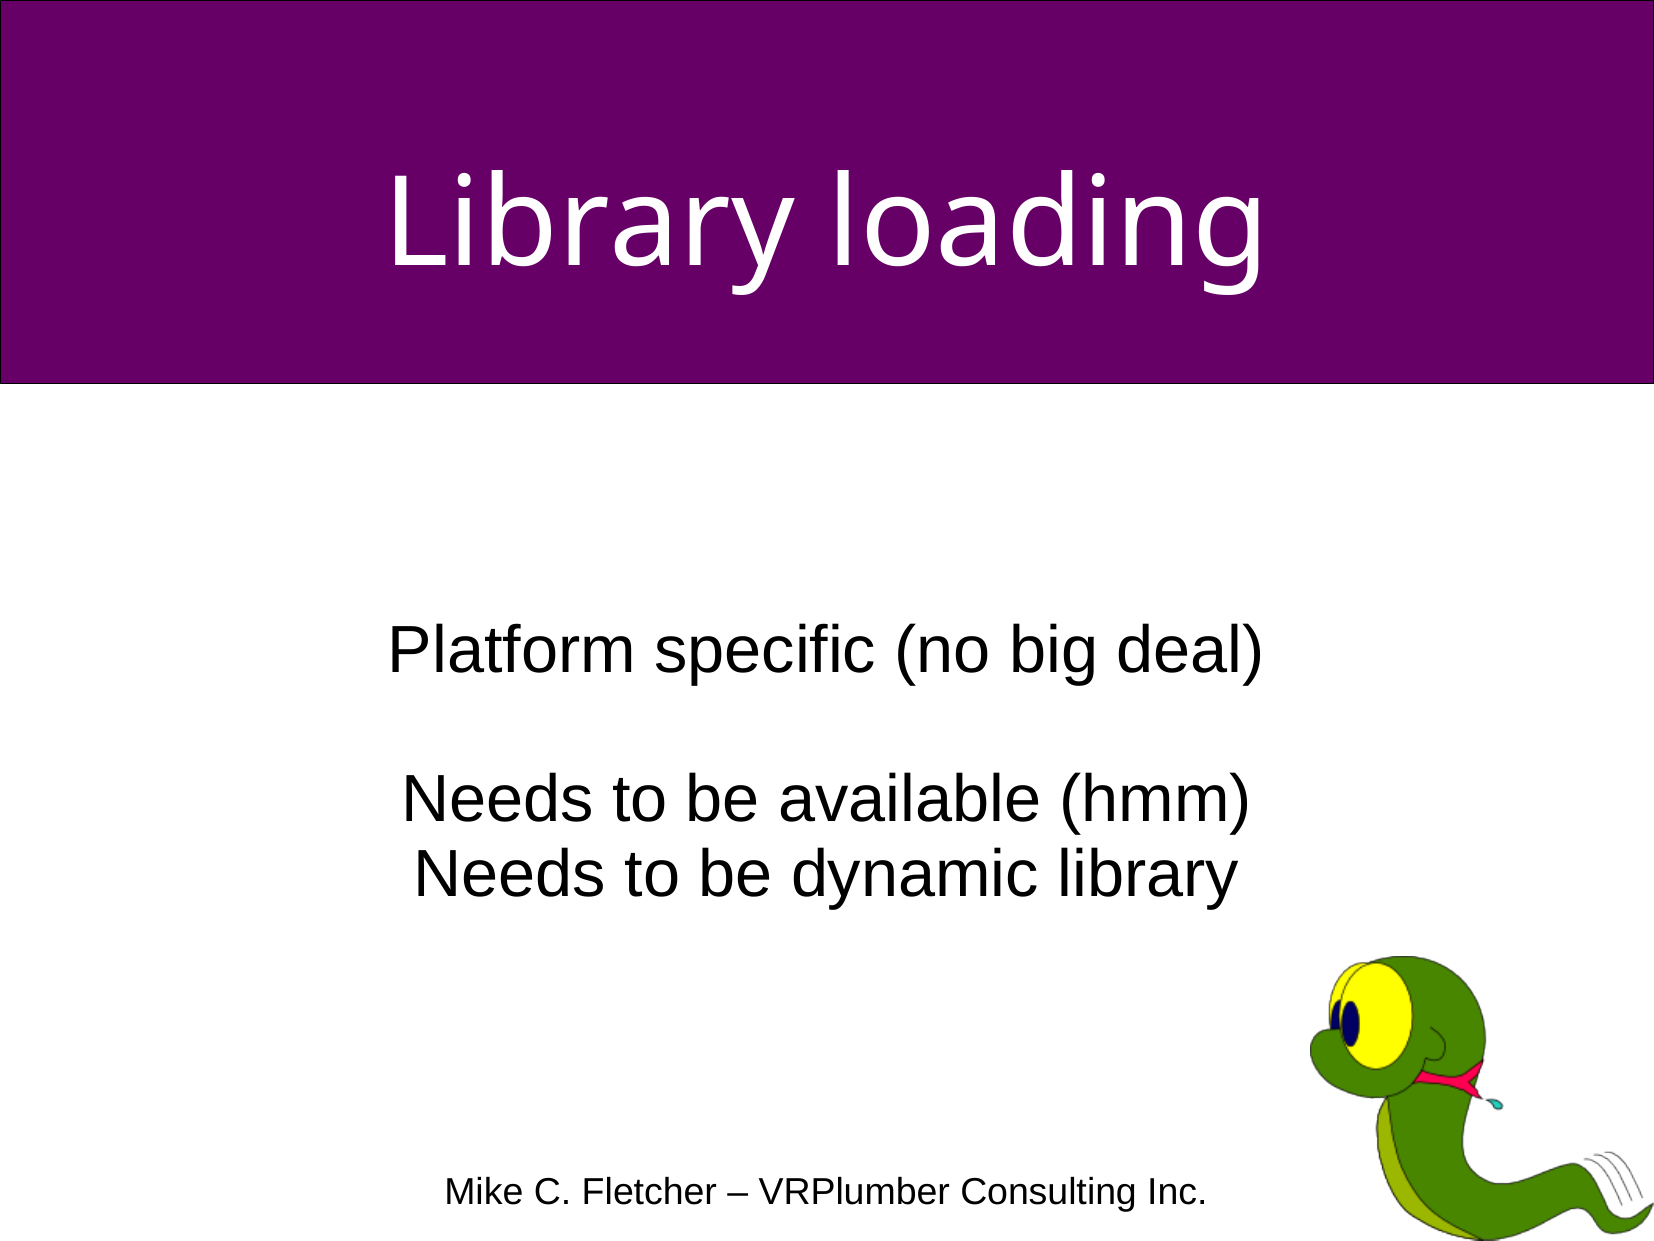

# Library loading
Platform specific (no big deal)
Needs to be available (hmm)
Needs to be dynamic library